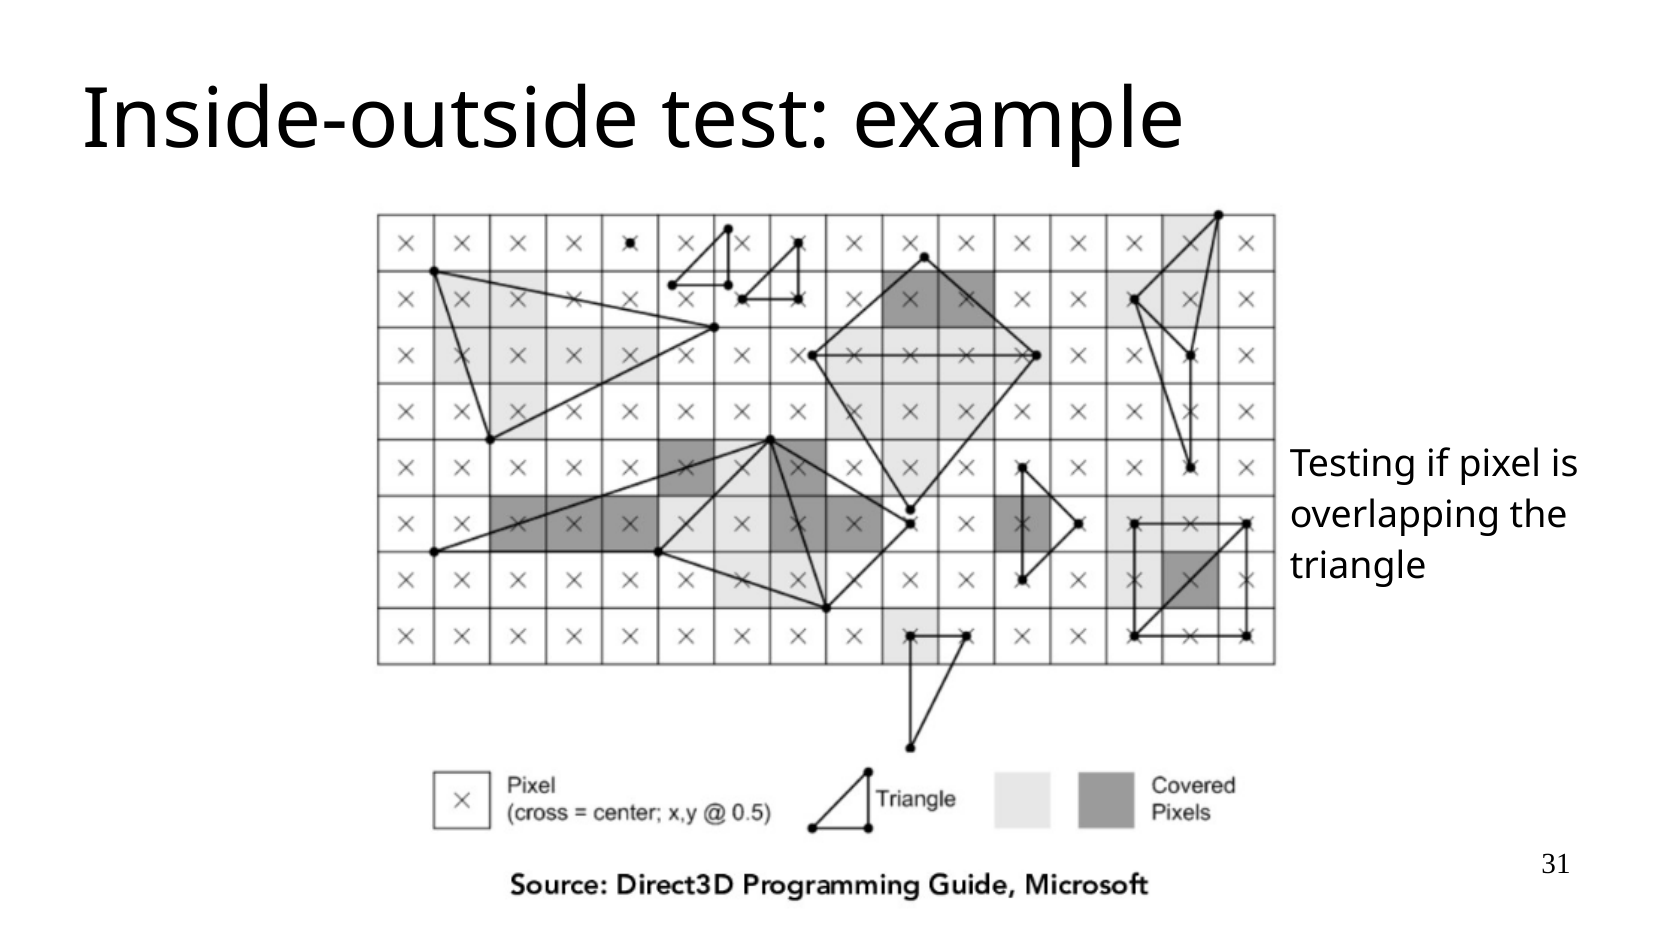

# Inside-outside test: example
Testing if pixel is overlapping the triangle
31